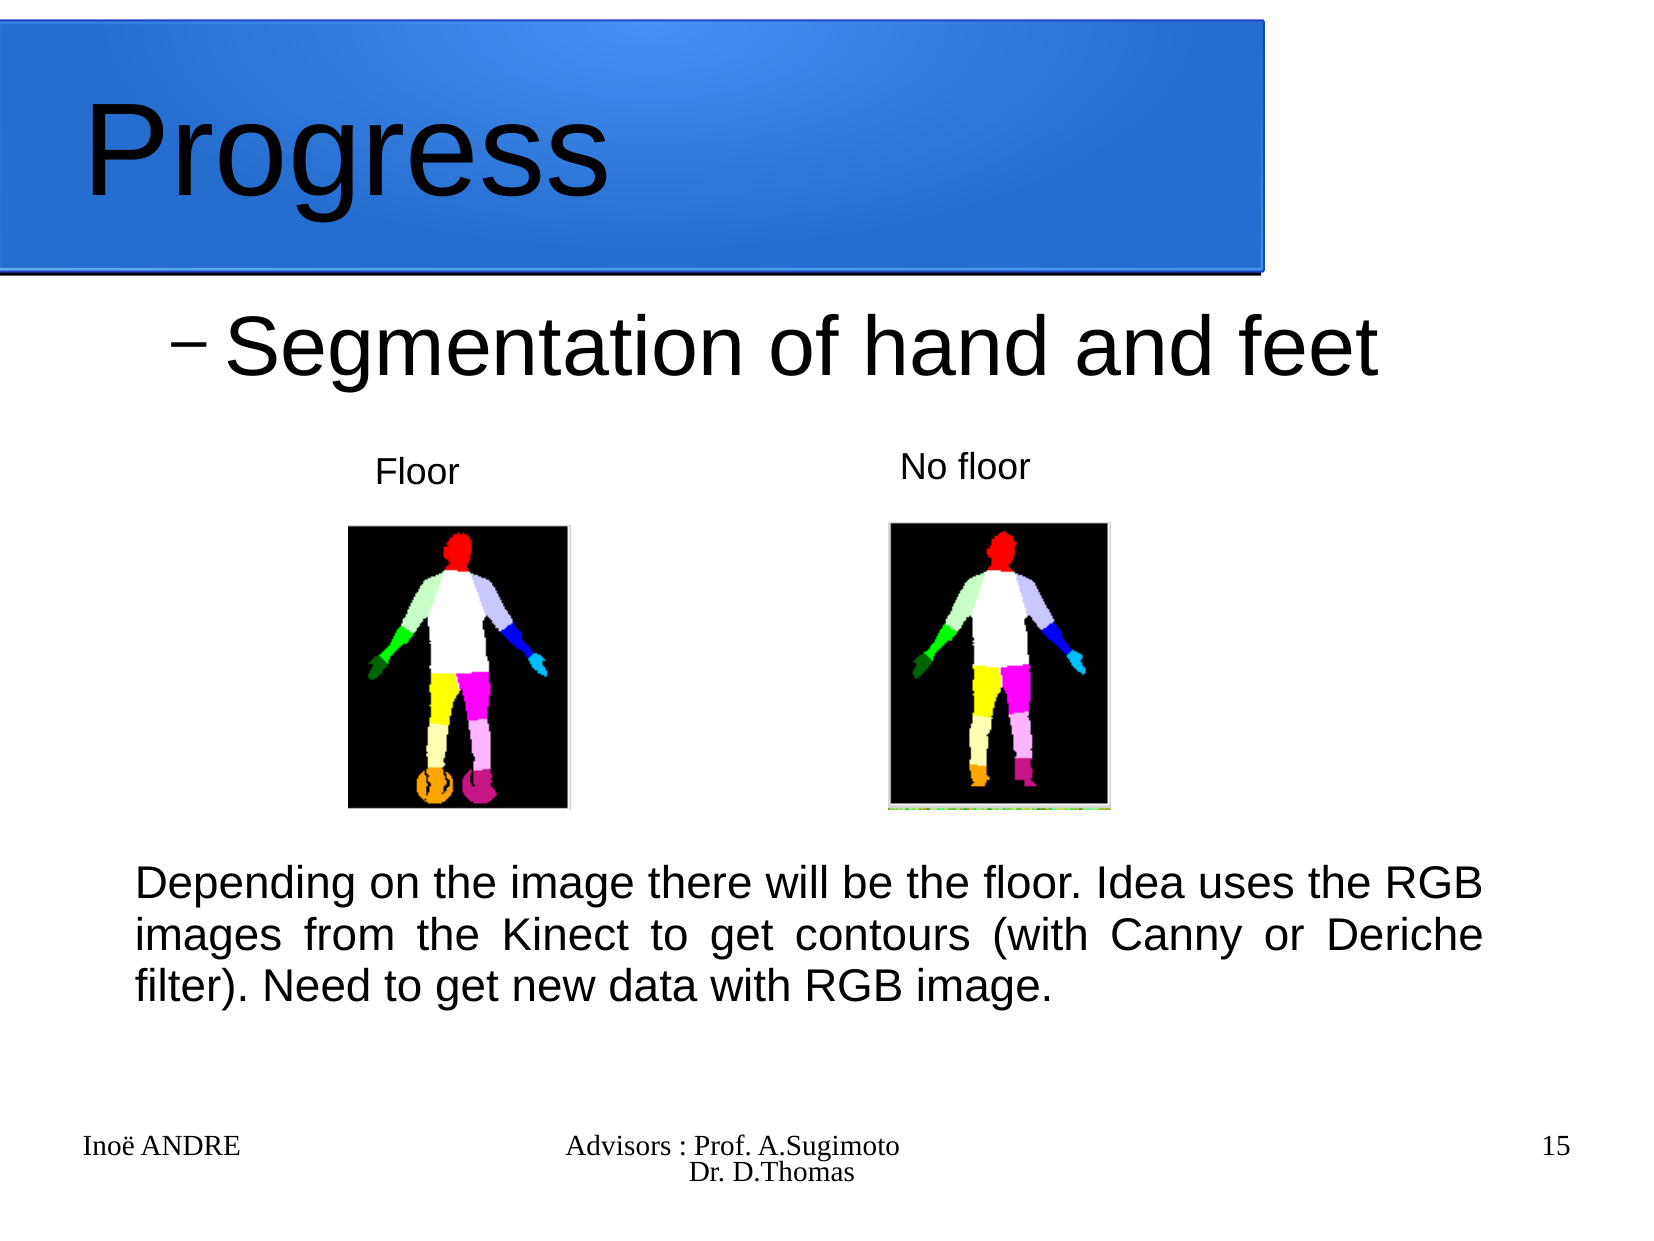

# Progress
Segmentation of hand and feet
No floor
Floor
Depending on the image there will be the floor. Idea uses the RGB images from the Kinect to get contours (with Canny or Deriche filter). Need to get new data with RGB image.
Inoë ANDRE
Advisors : Prof. A.Sugimoto Dr. D.Thomas
15